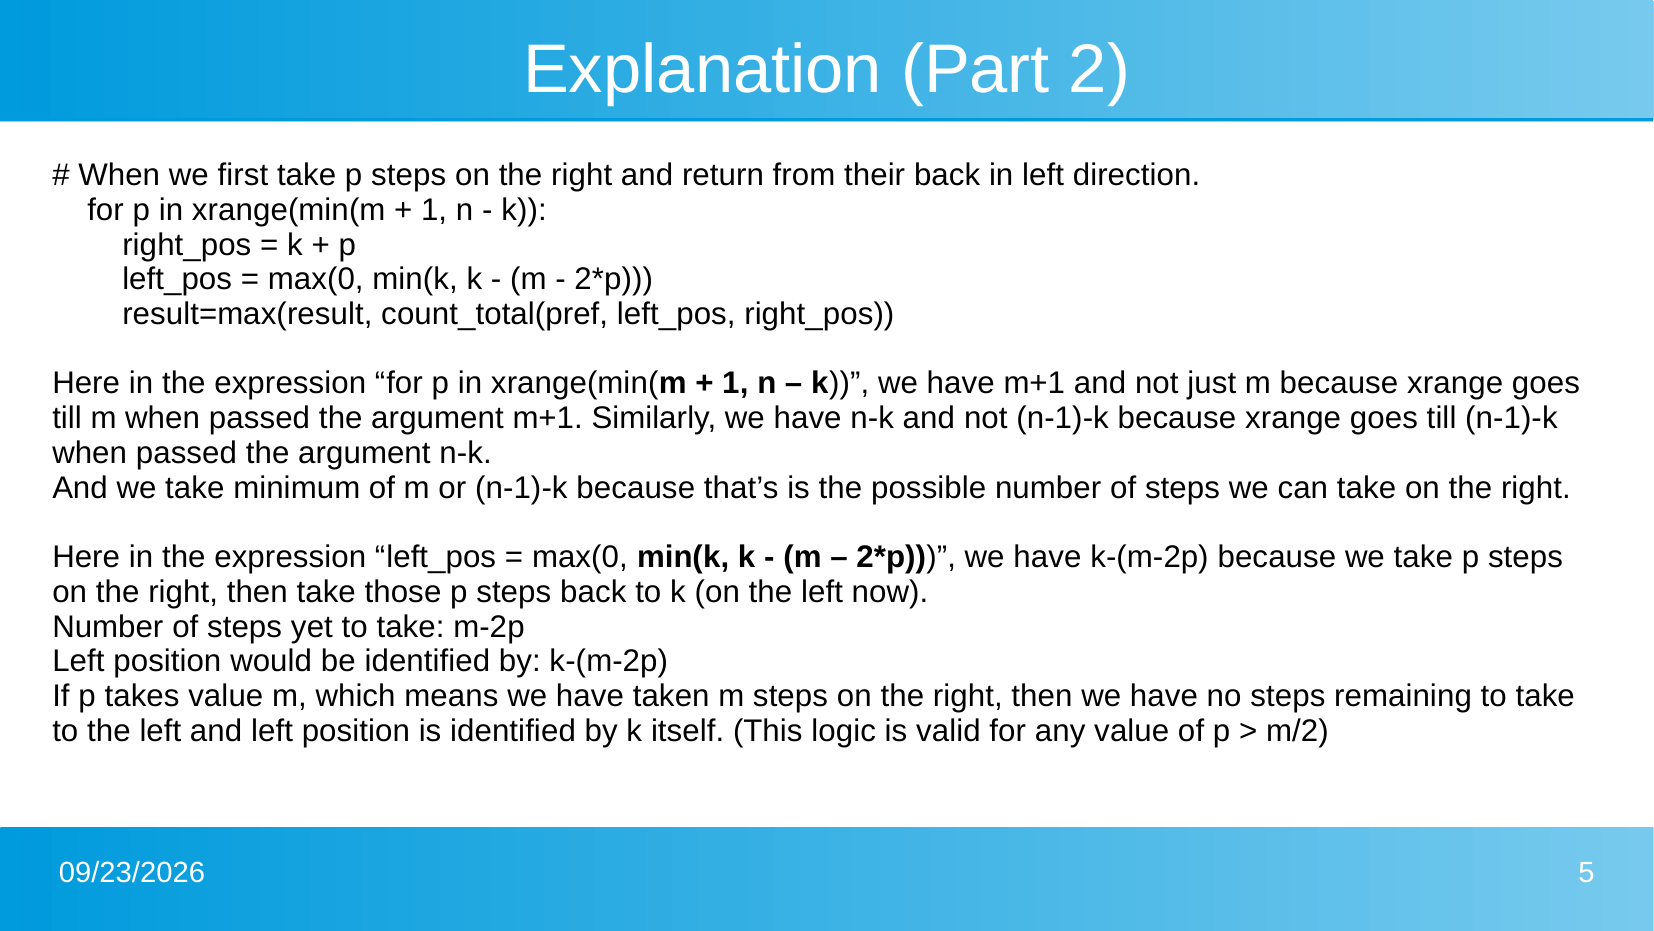

# Explanation (Part 2)
# When we first take p steps on the right and return from their back in left direction.
 for p in xrange(min(m + 1, n - k)):
 right_pos = k + p
 left_pos = max(0, min(k, k - (m - 2*p)))
 result=max(result, count_total(pref, left_pos, right_pos))
Here in the expression “for p in xrange(min(m + 1, n – k))”, we have m+1 and not just m because xrange goes till m when passed the argument m+1. Similarly, we have n-k and not (n-1)-k because xrange goes till (n-1)-k when passed the argument n-k.
And we take minimum of m or (n-1)-k because that’s is the possible number of steps we can take on the right.
Here in the expression “left_pos = max(0, min(k, k - (m – 2*p)))”, we have k-(m-2p) because we take p steps on the right, then take those p steps back to k (on the left now).
Number of steps yet to take: m-2p
Left position would be identified by: k-(m-2p)
If p takes value m, which means we have taken m steps on the right, then we have no steps remaining to take to the left and left position is identified by k itself. (This logic is valid for any value of p > m/2)
5